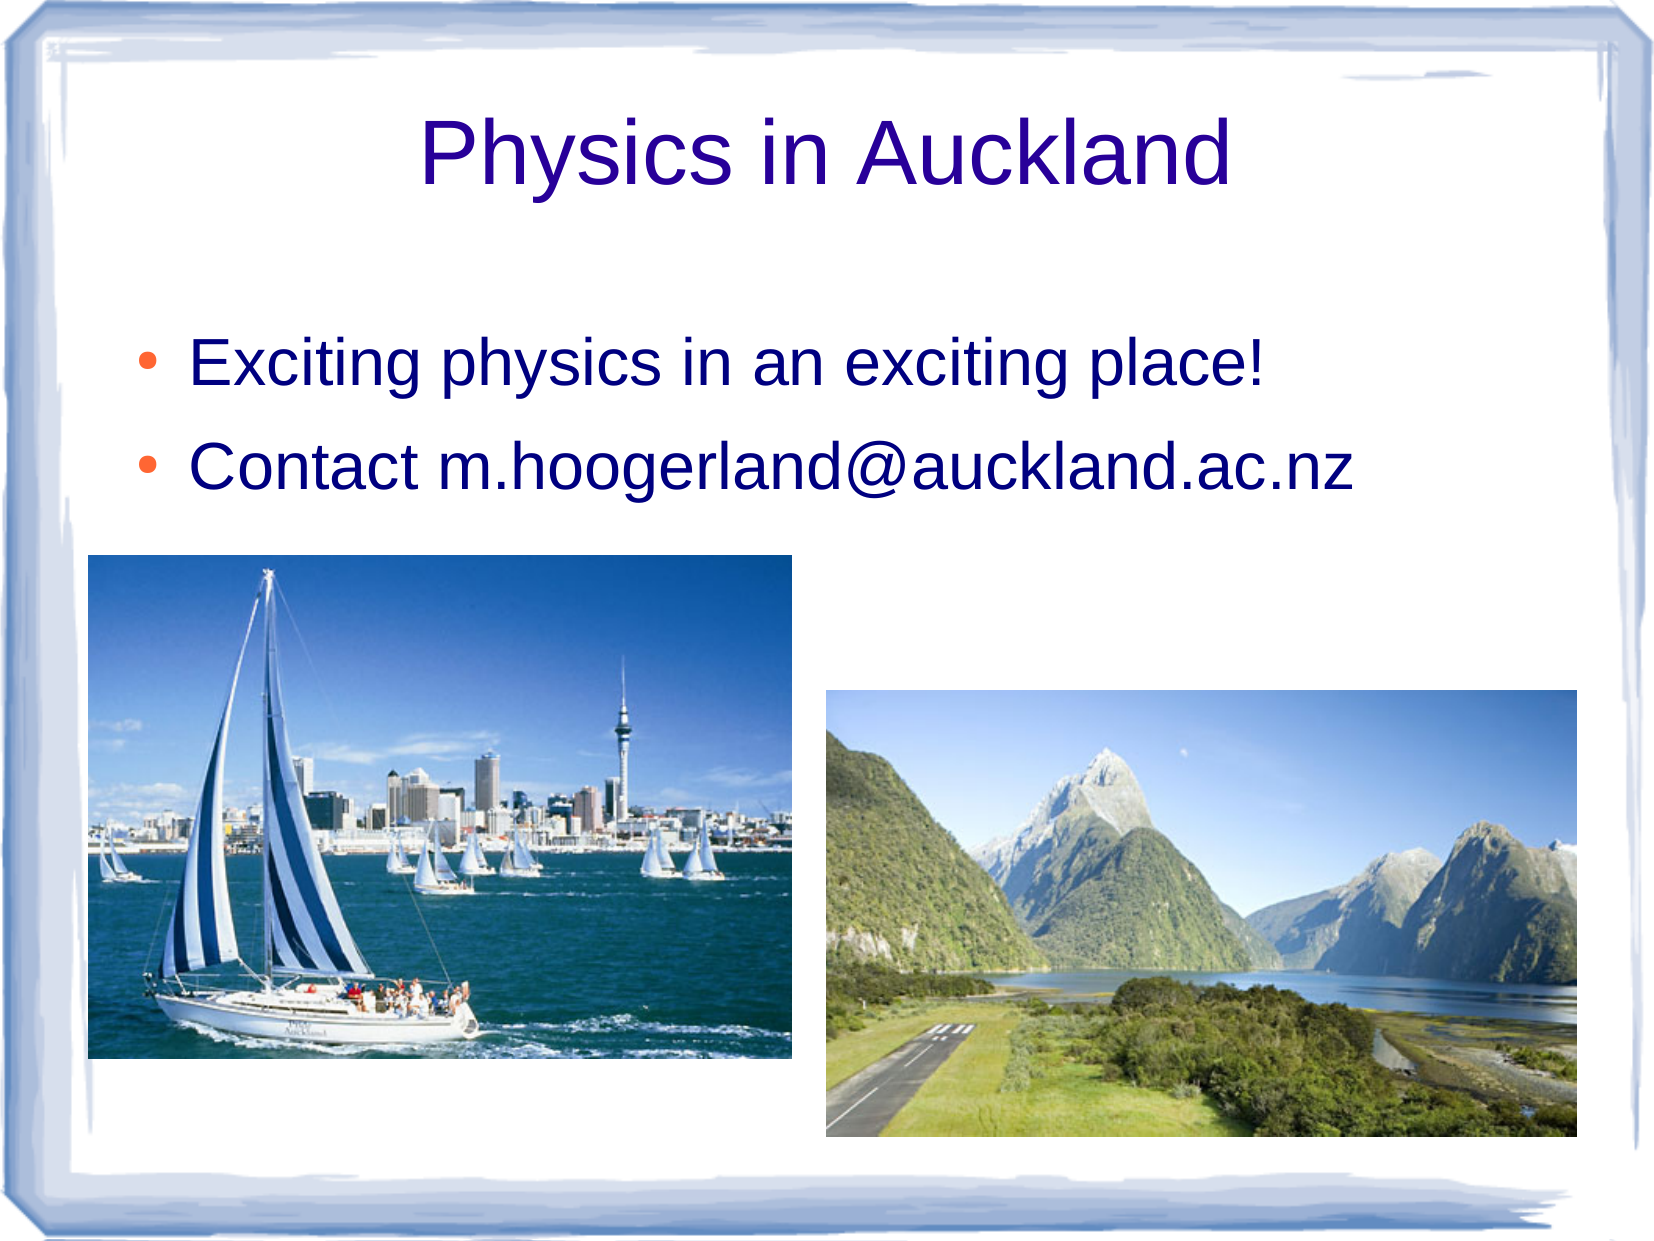

# Physics in Auckland
Exciting physics in an exciting place!
Contact m.hoogerland@auckland.ac.nz